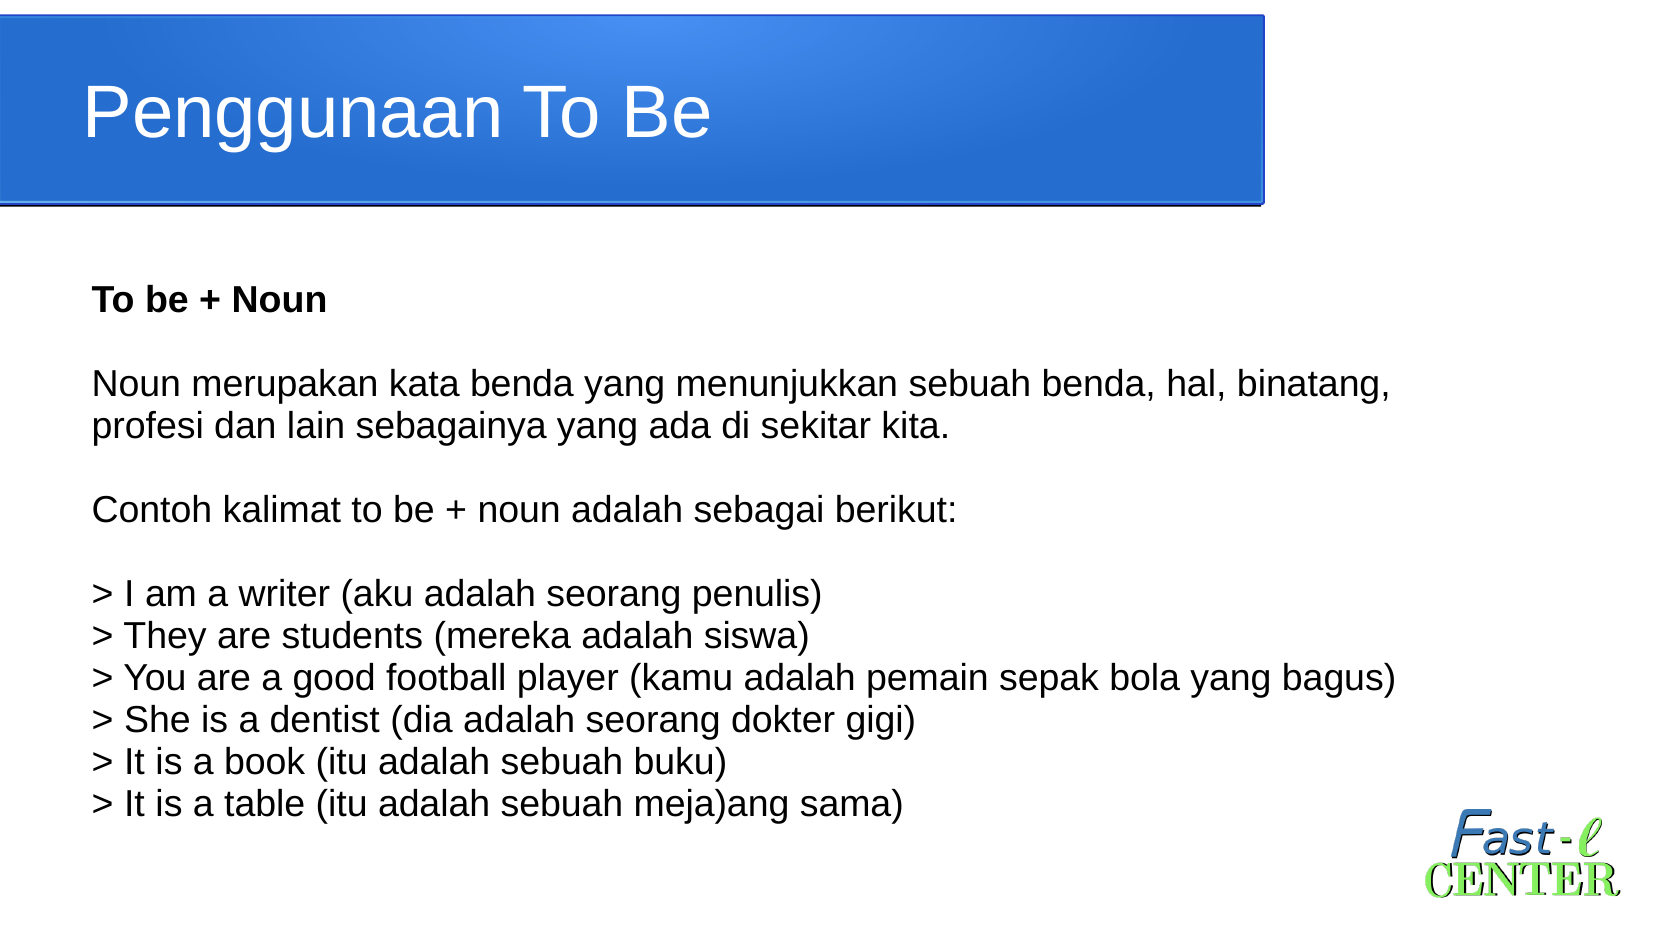

# Penggunaan To Be
To be + Noun
Noun merupakan kata benda yang menunjukkan sebuah benda, hal, binatang,
profesi dan lain sebagainya yang ada di sekitar kita.
Contoh kalimat to be + noun adalah sebagai berikut:
> I am a writer (aku adalah seorang penulis)
> They are students (mereka adalah siswa)
> You are a good football player (kamu adalah pemain sepak bola yang bagus)
> She is a dentist (dia adalah seorang dokter gigi)
> It is a book (itu adalah sebuah buku)
> It is a table (itu adalah sebuah meja)ang sama)